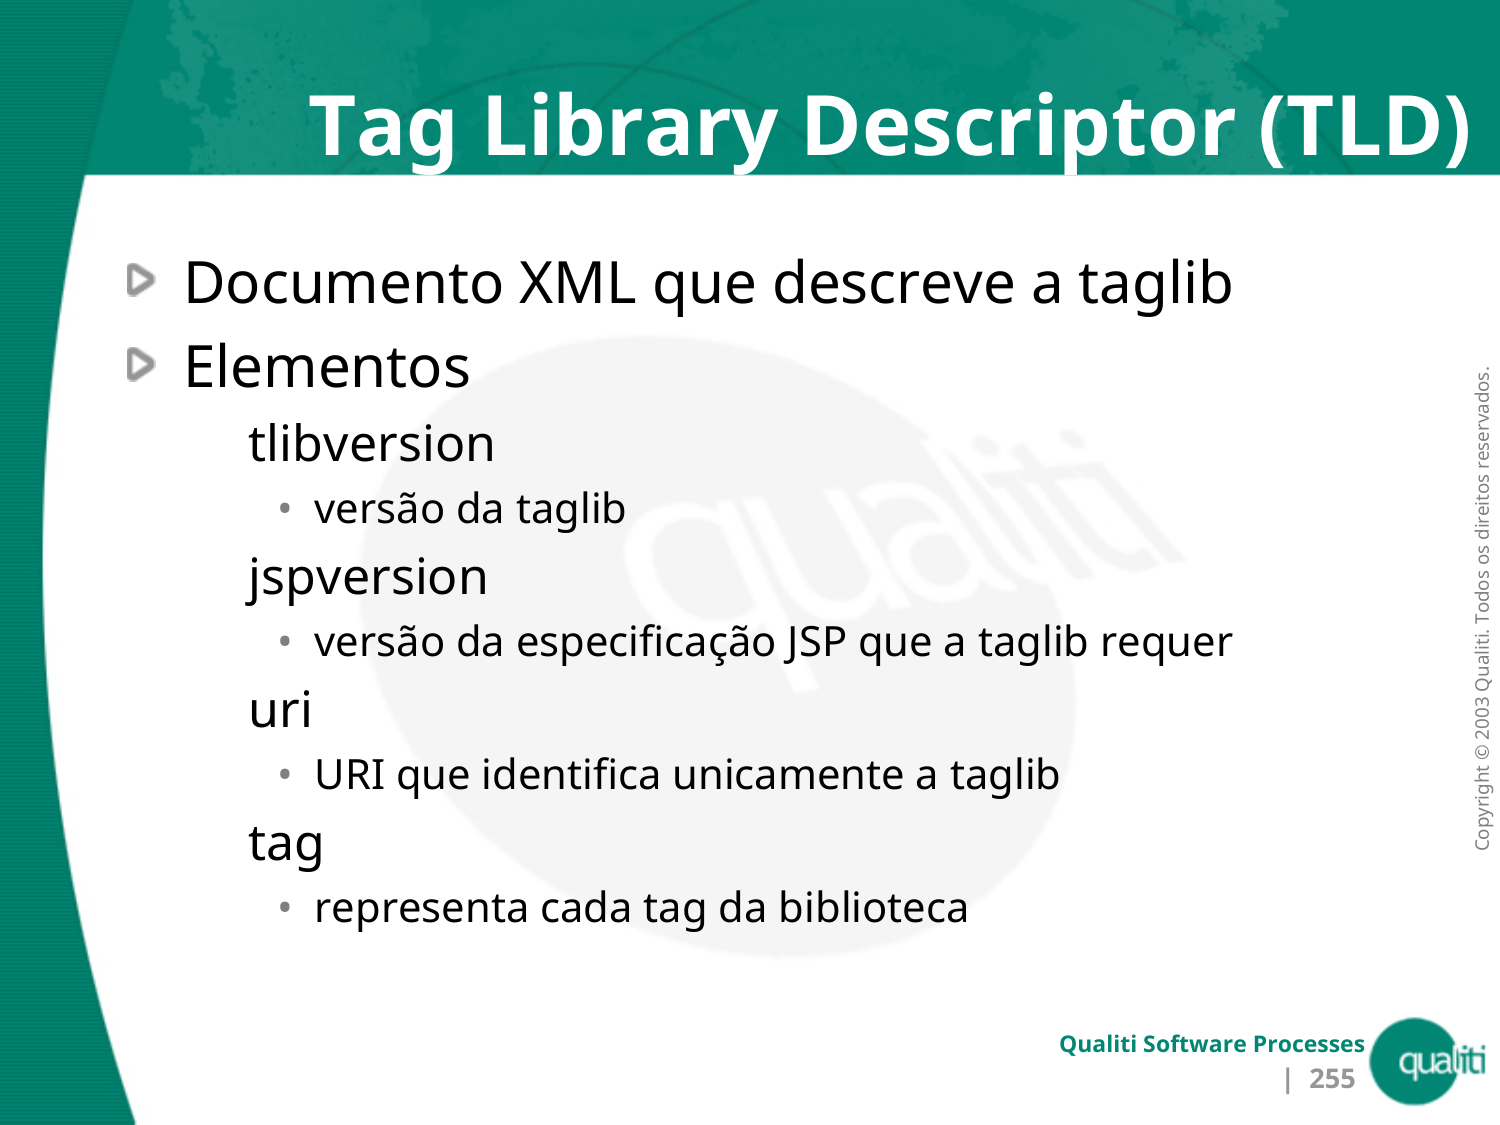

# Tag Library Descriptor (TLD)‏
Documento XML que descreve a taglib
Elementos
tlibversion
versão da taglib
jspversion
versão da especificação JSP que a taglib requer
uri
URI que identifica unicamente a taglib
tag
representa cada tag da biblioteca